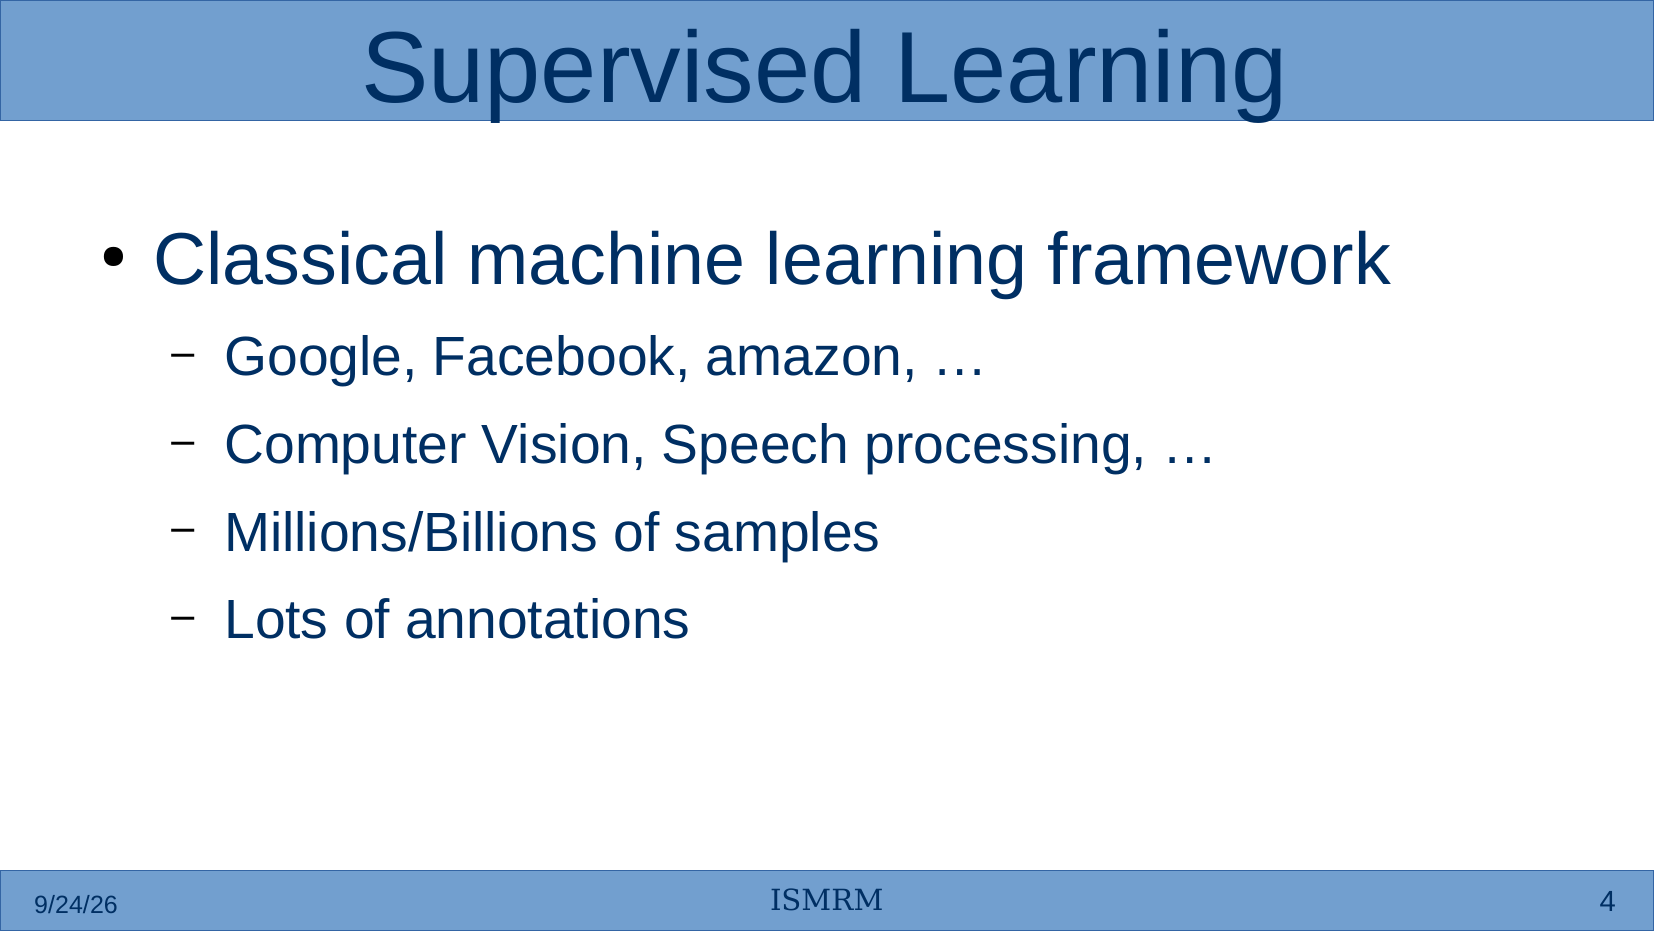

# Supervised Learning
Classical machine learning framework
Google, Facebook, amazon, …
Computer Vision, Speech processing, …
Millions/Billions of samples
Lots of annotations
4